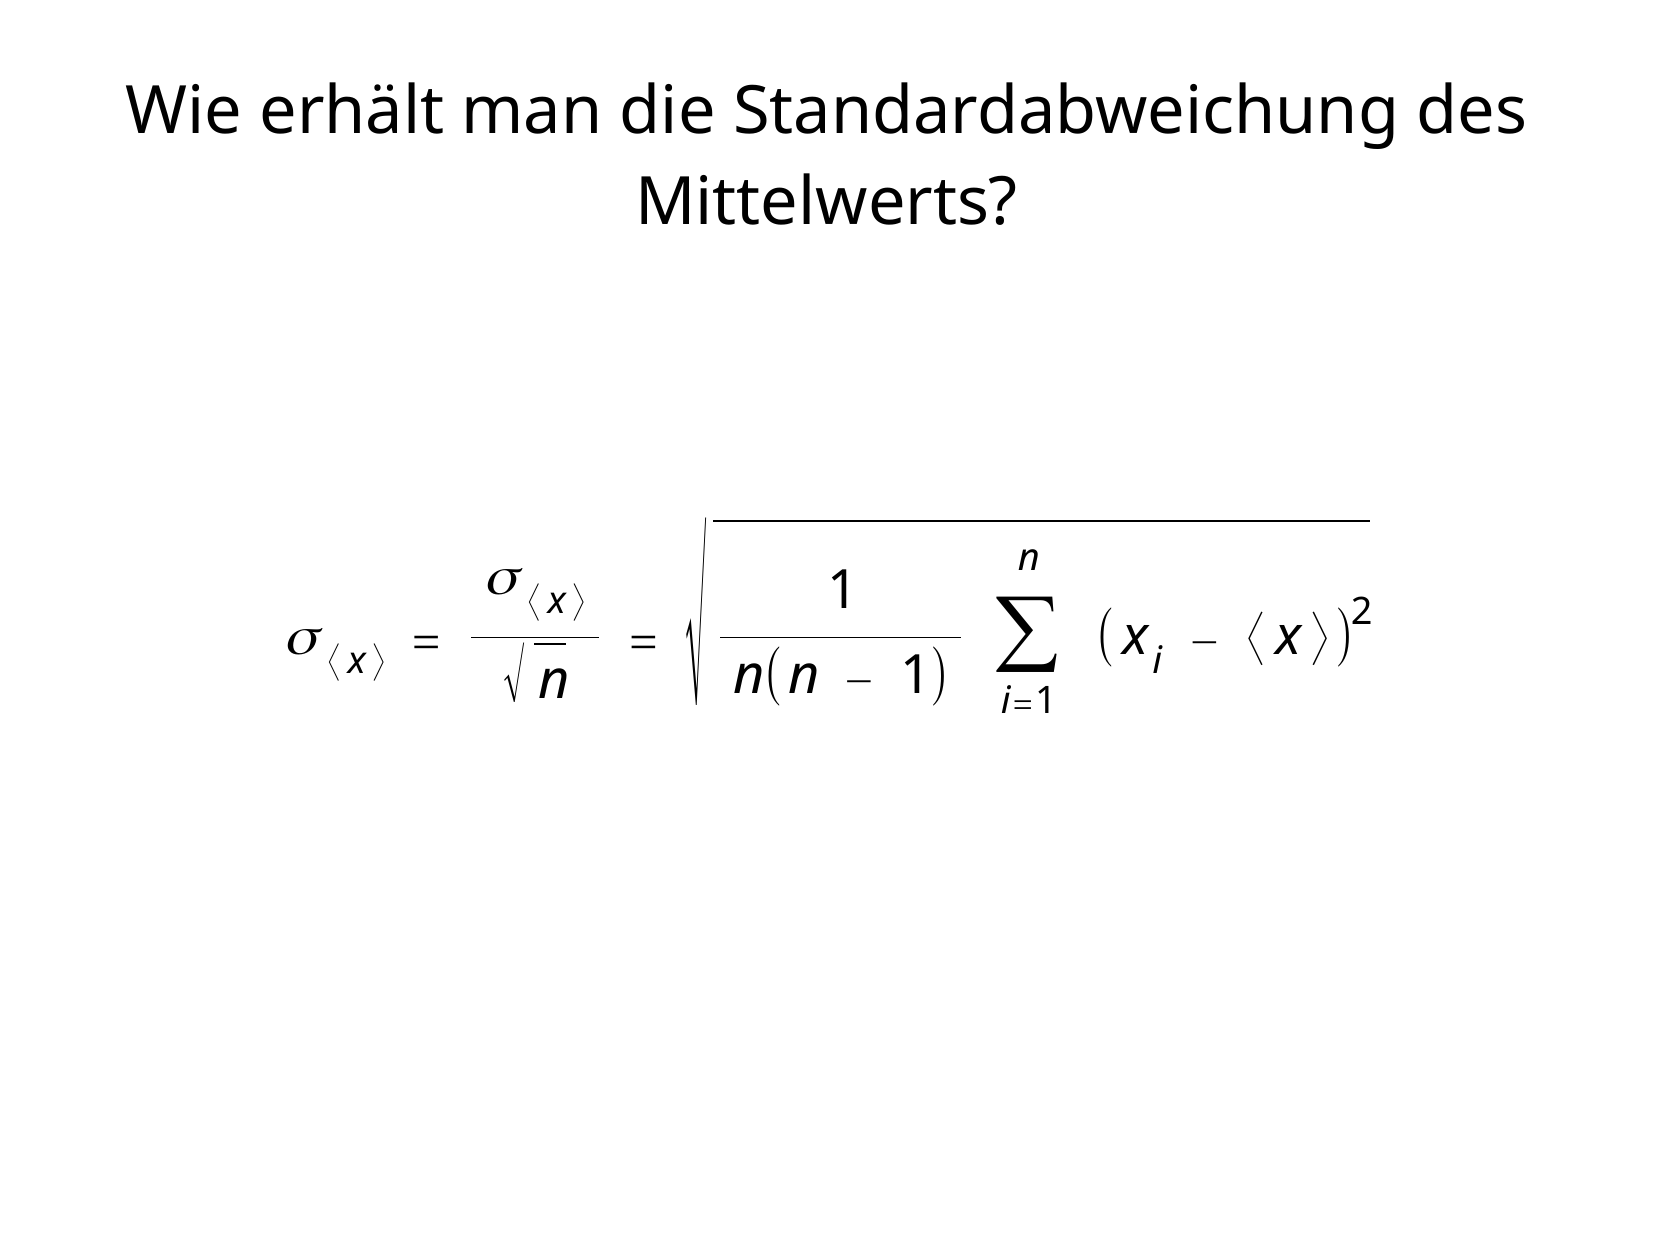

# Wie erhält man die Standardabweichung des Mittelwerts?